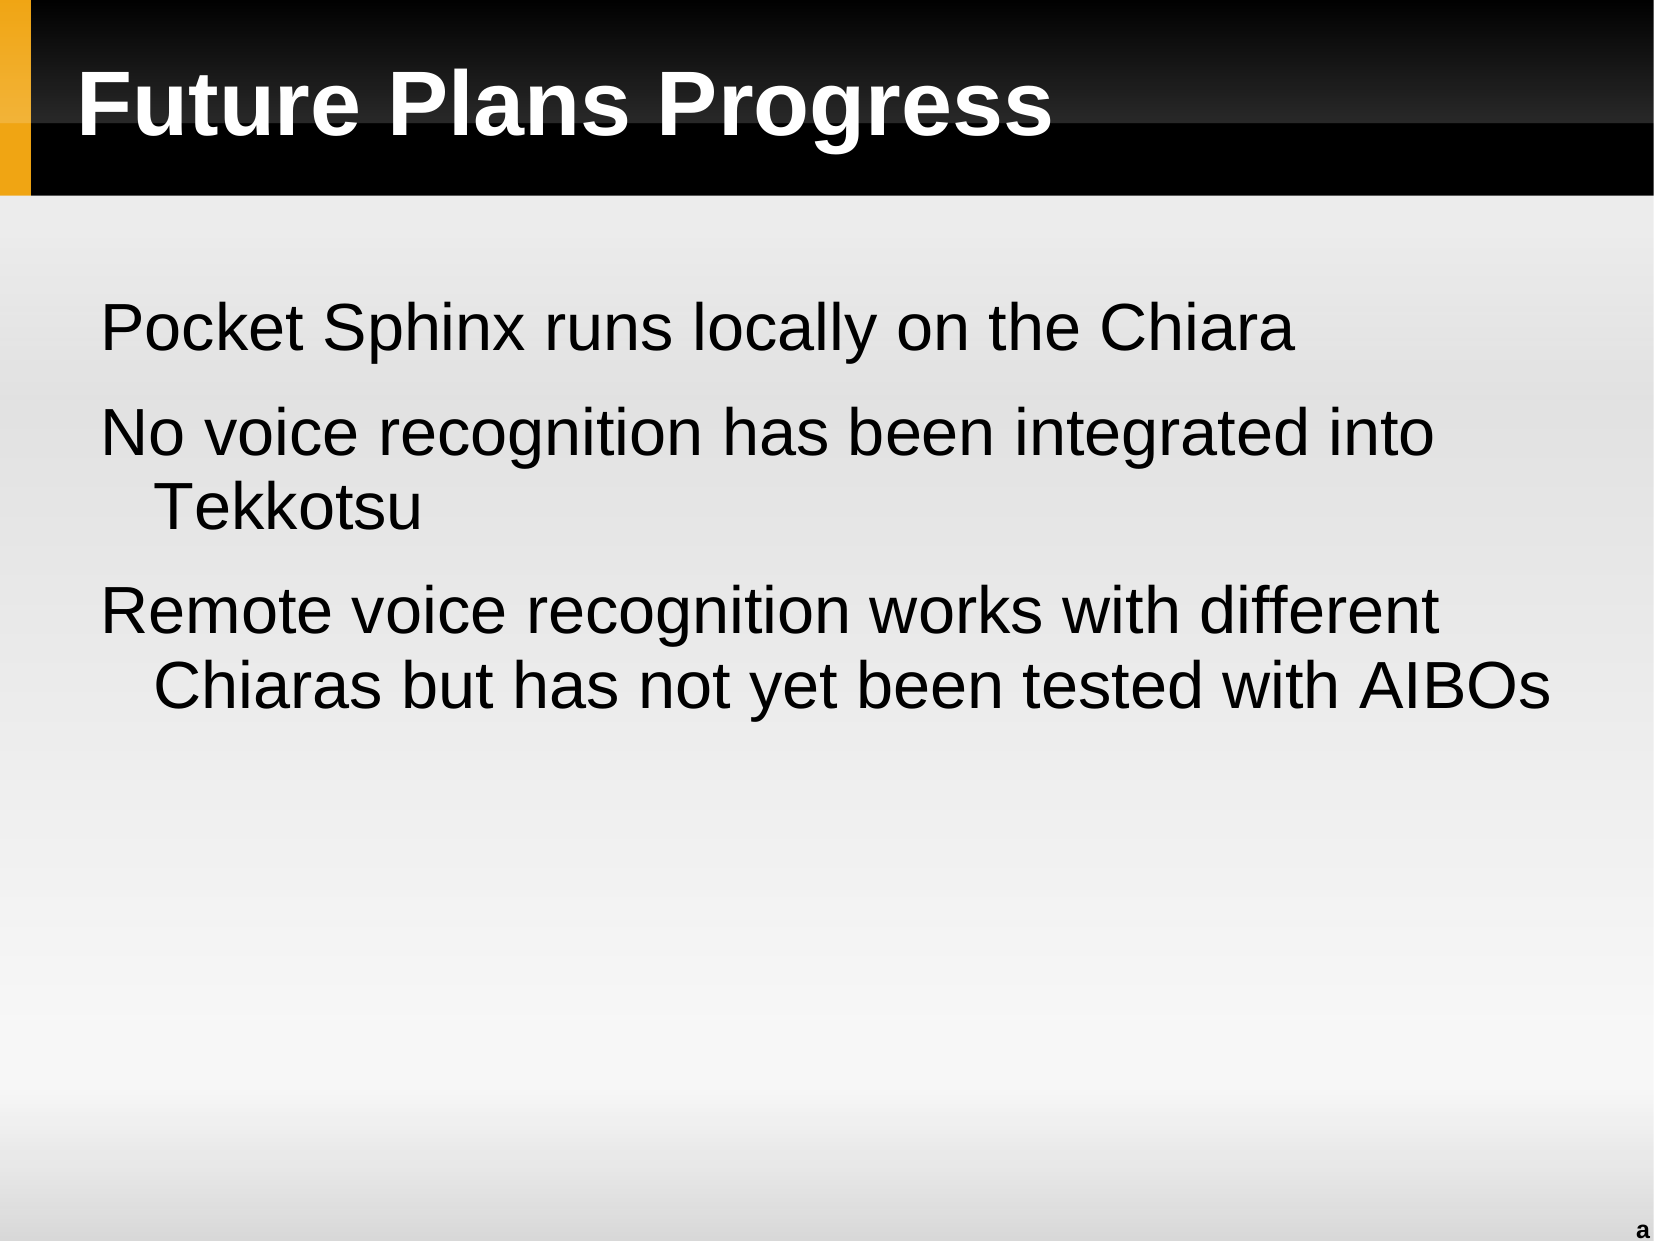

# Future Plans Progress
Pocket Sphinx runs locally on the Chiara
No voice recognition has been integrated into Tekkotsu
Remote voice recognition works with different Chiaras but has not yet been tested with AIBOs
a